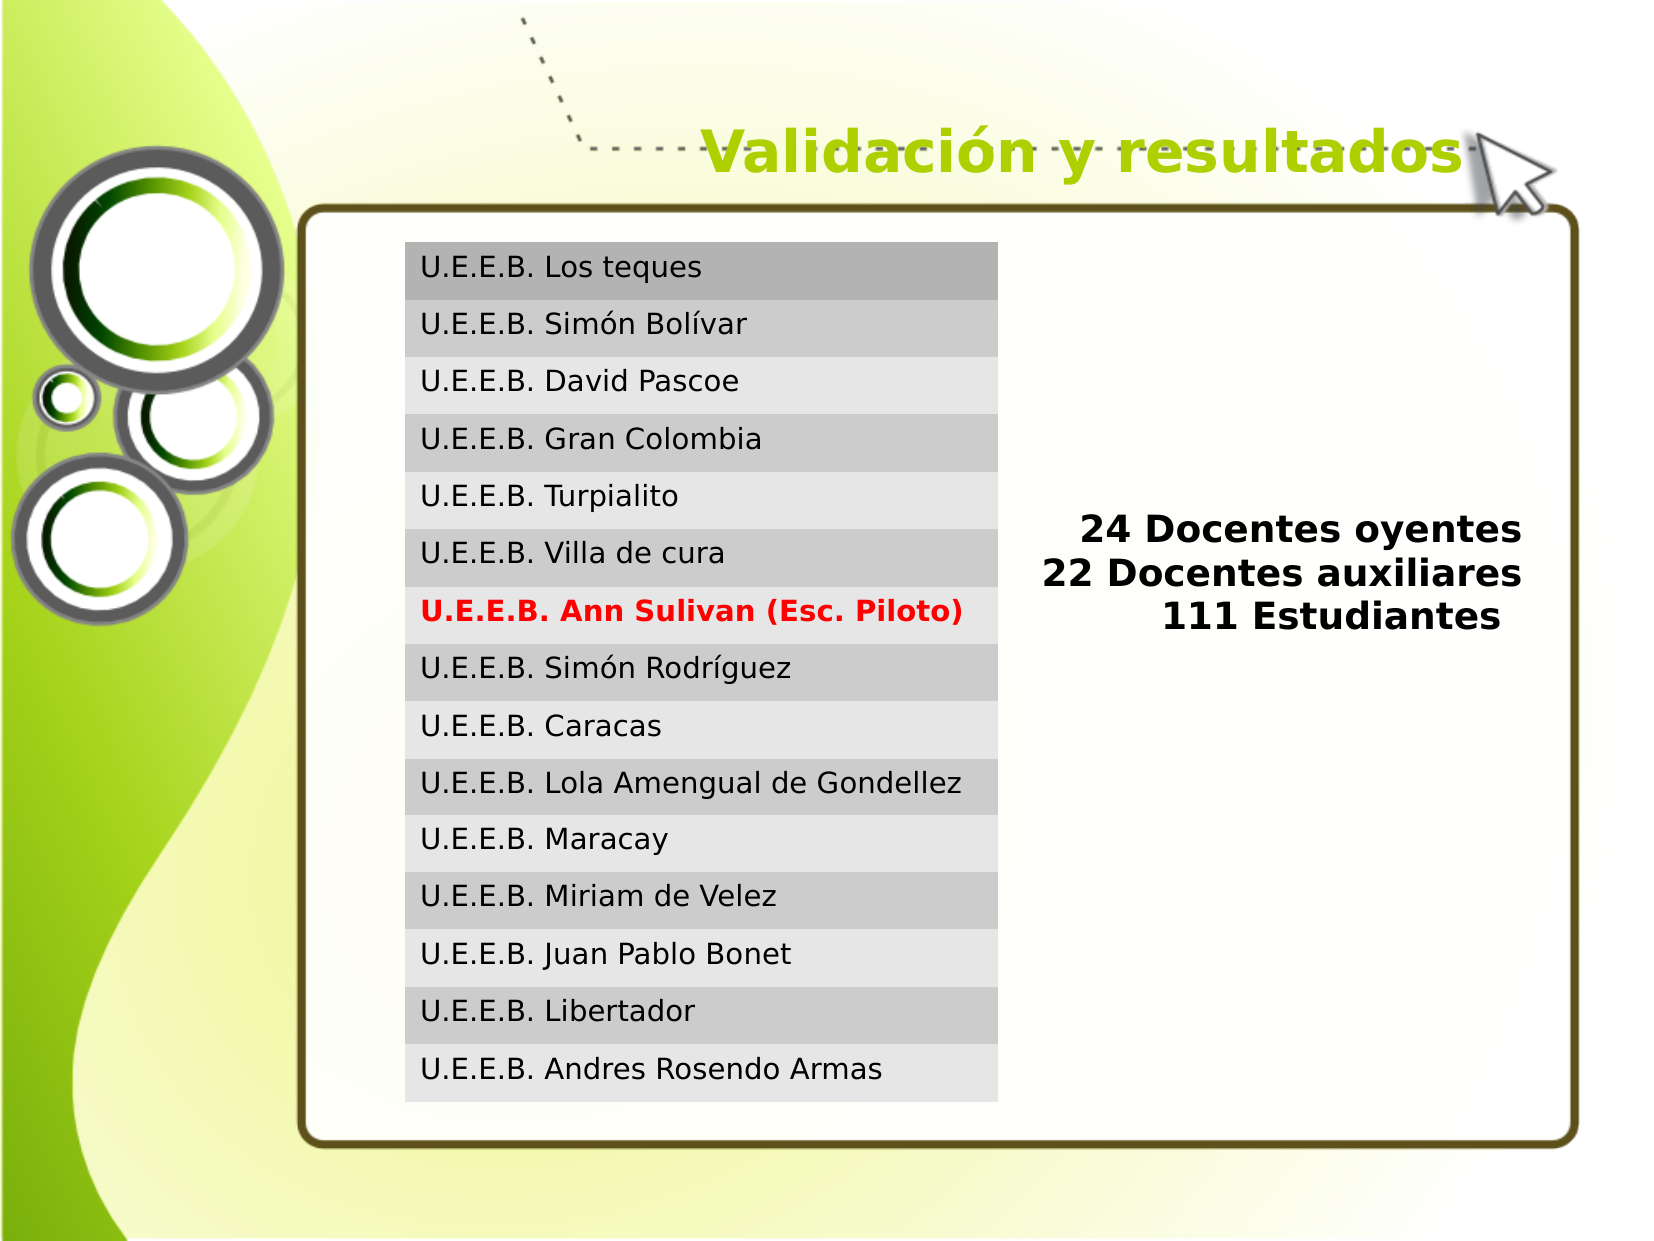

Validación y resultados
| U.E.E.B. Los teques |
| --- |
| U.E.E.B. Simón Bolívar |
| U.E.E.B. David Pascoe |
| U.E.E.B. Gran Colombia |
| U.E.E.B. Turpialito |
| U.E.E.B. Villa de cura |
| U.E.E.B. Ann Sulivan (Esc. Piloto) |
| U.E.E.B. Simón Rodríguez |
| U.E.E.B. Caracas |
| U.E.E.B. Lola Amengual de Gondellez |
| U.E.E.B. Maracay |
| U.E.E.B. Miriam de Velez |
| U.E.E.B. Juan Pablo Bonet |
| U.E.E.B. Libertador |
| U.E.E.B. Andres Rosendo Armas |
24 Docentes oyentes
22 Docentes auxiliares
111 Estudiantes